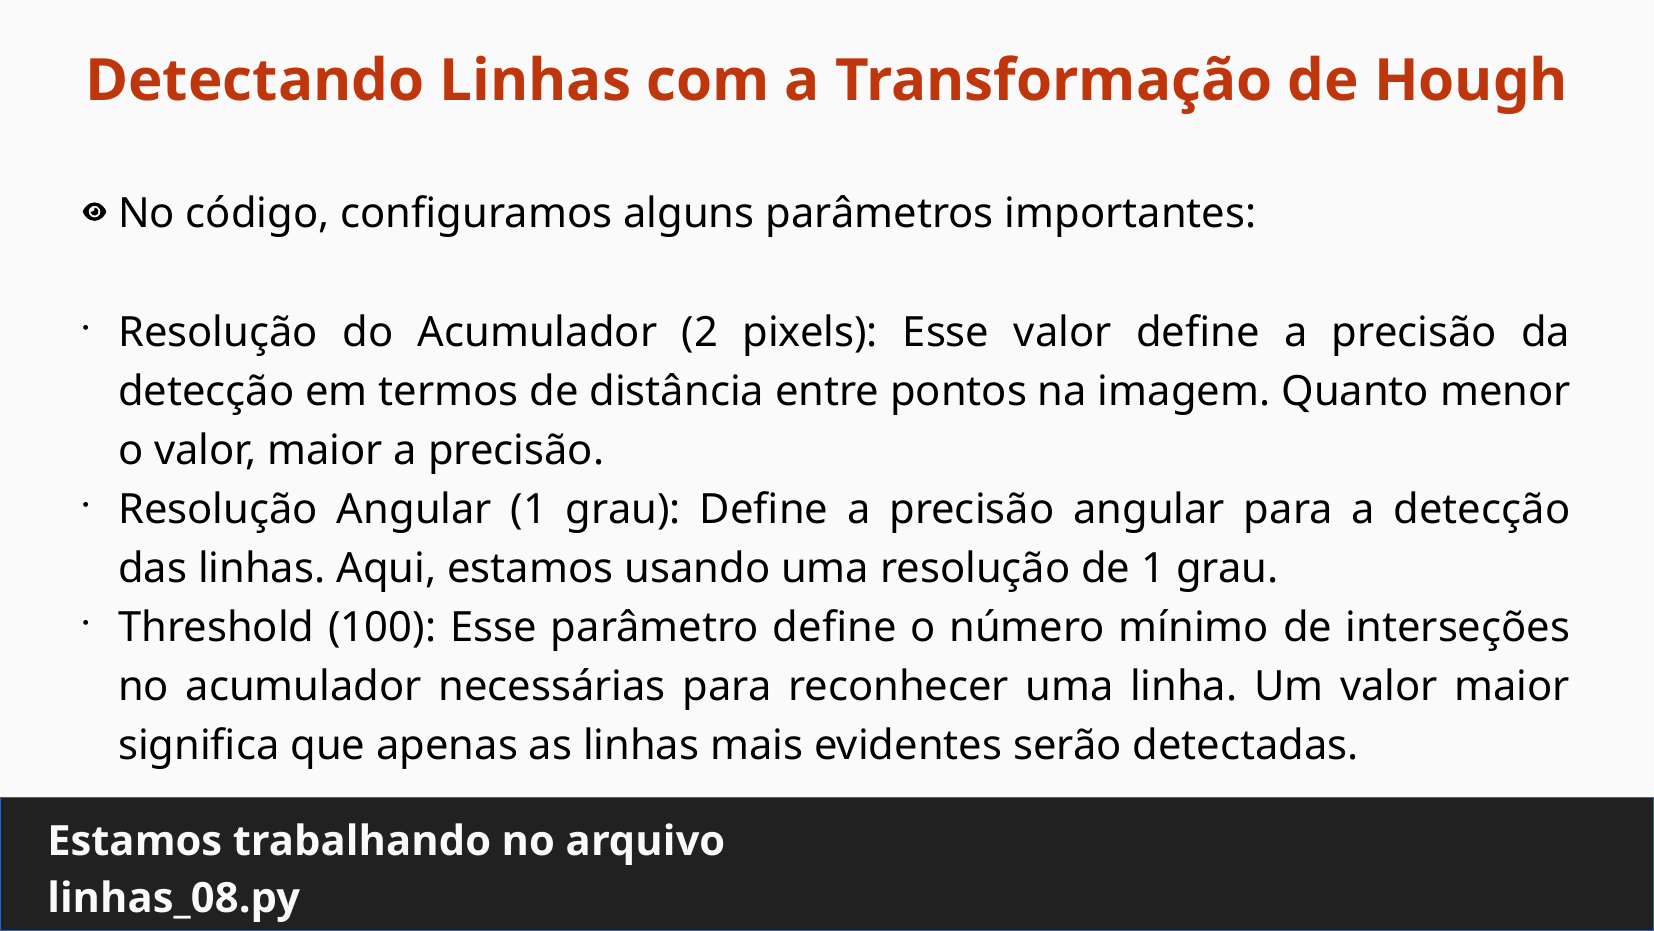

# Detectando Linhas com a Transformação de Hough
No código, configuramos alguns parâmetros importantes:
Resolução do Acumulador (2 pixels): Esse valor define a precisão da detecção em termos de distância entre pontos na imagem. Quanto menor o valor, maior a precisão.
Resolução Angular (1 grau): Define a precisão angular para a detecção das linhas. Aqui, estamos usando uma resolução de 1 grau.
Threshold (100): Esse parâmetro define o número mínimo de interseções no acumulador necessárias para reconhecer uma linha. Um valor maior significa que apenas as linhas mais evidentes serão detectadas.
Estamos trabalhando no arquivo linhas_08.py